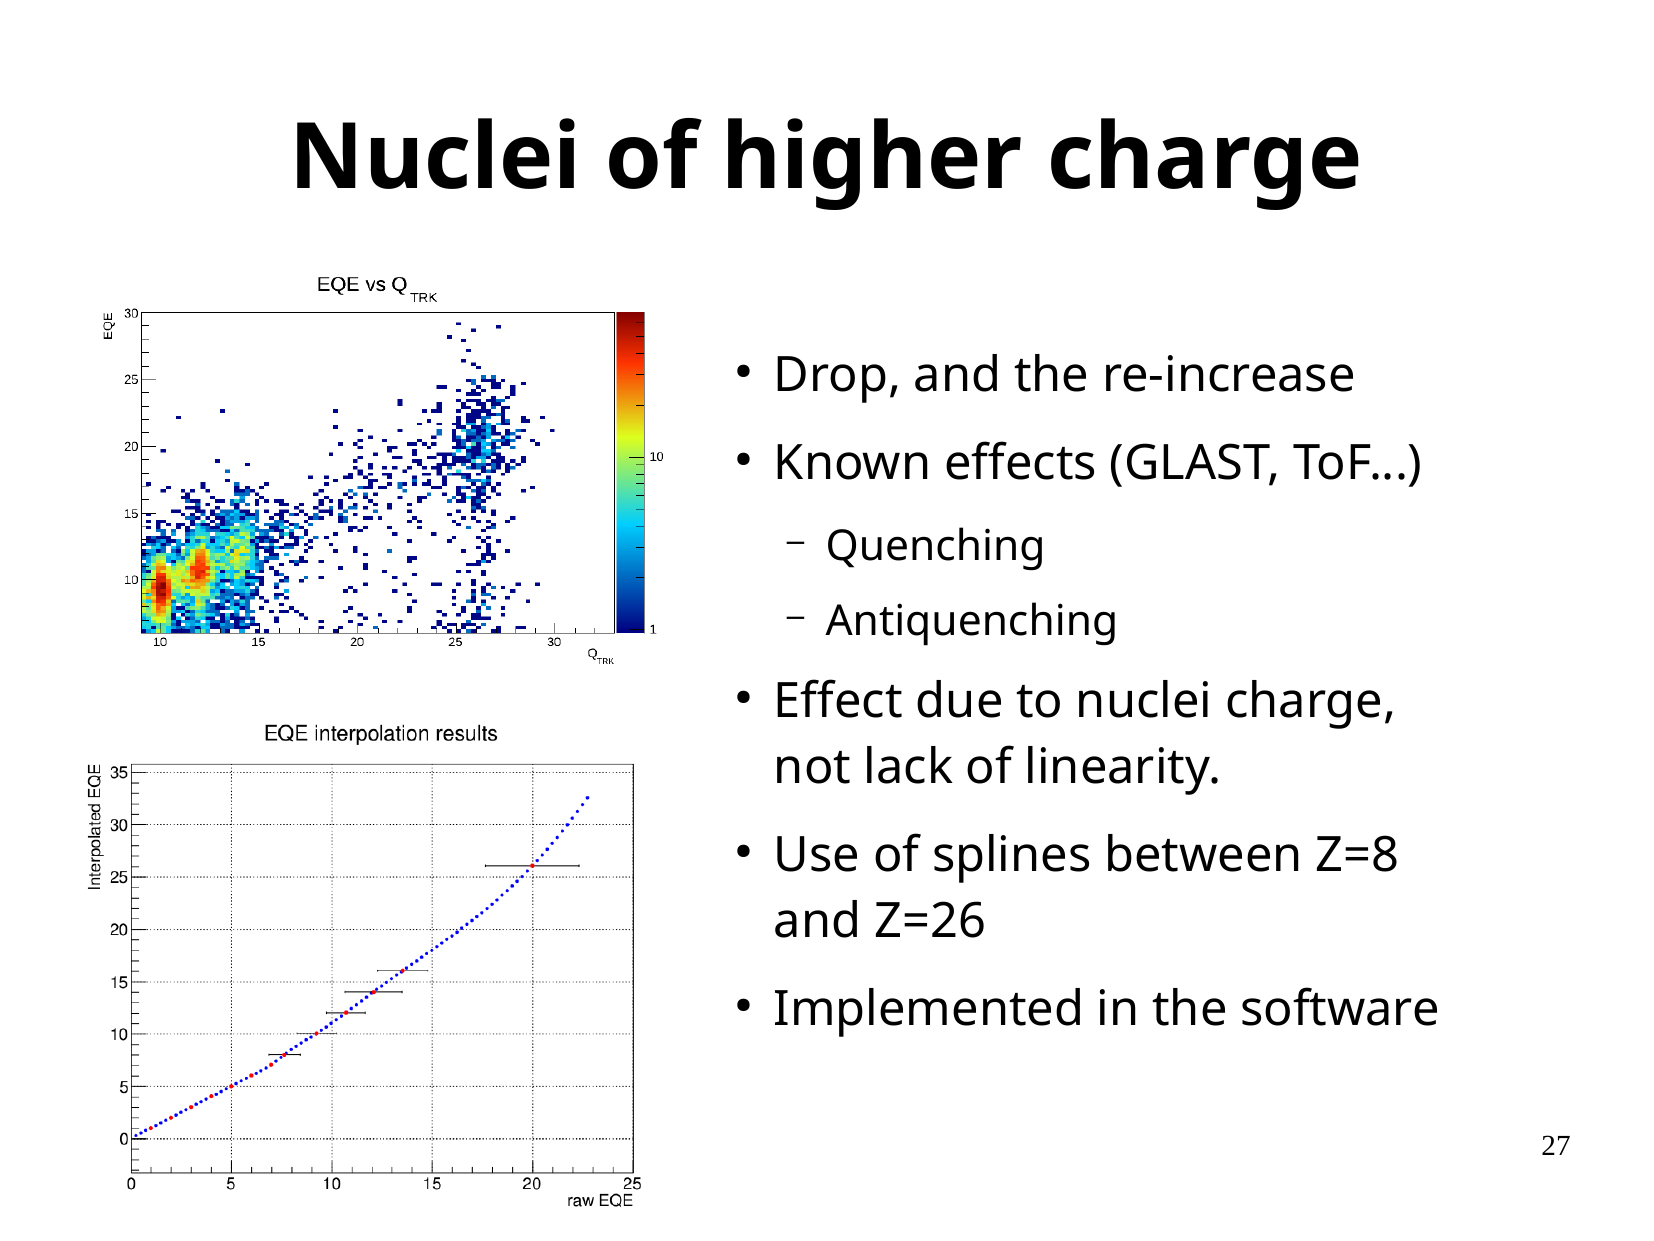

# Nuclei of higher charge
Drop, and the re-increase
Known effects (GLAST, ToF...)
Quenching
Antiquenching
Effect due to nuclei charge, not lack of linearity.
Use of splines between Z=8 and Z=26
Implemented in the software
27